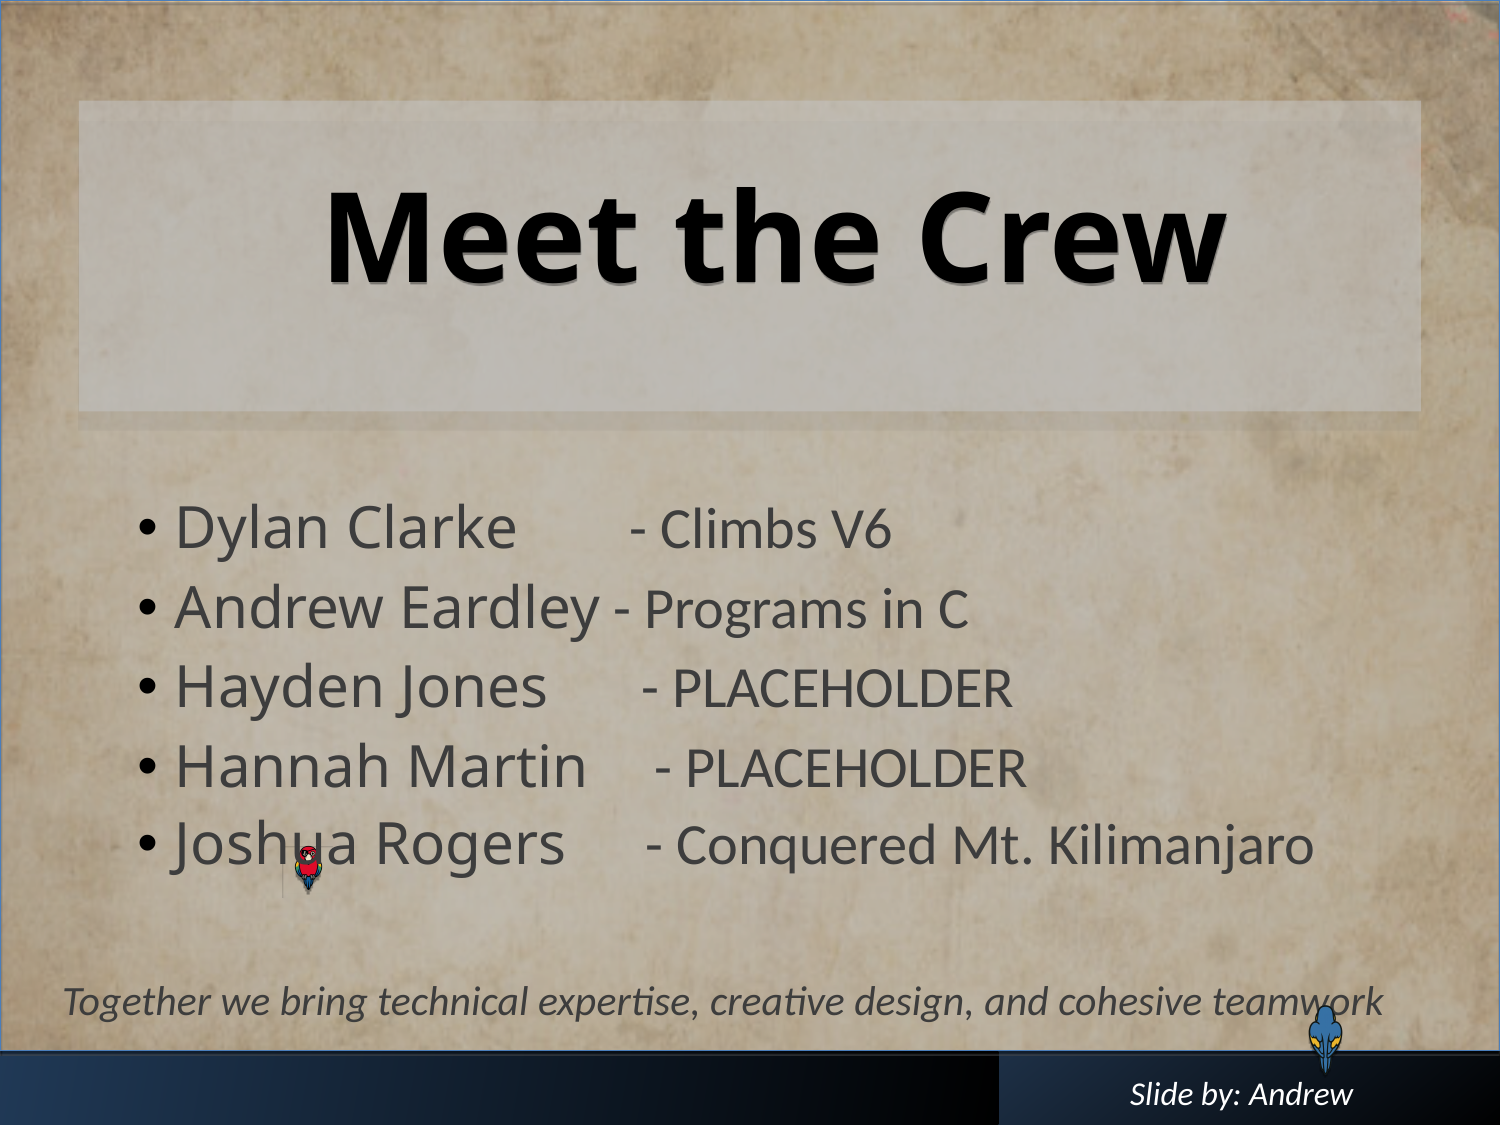

# Meet the Crew
Dylan Clarke     - Climbs V6
Andrew Eardley - Programs in C
Hayden Jones       - PLACEHOLDER
Hannah Martin     - PLACEHOLDER
Joshua Rogers      - Conquered Mt. Kilimanjaro
Together we bring technical expertise, creative design, and cohesive teamwork
Slide by: Andrew